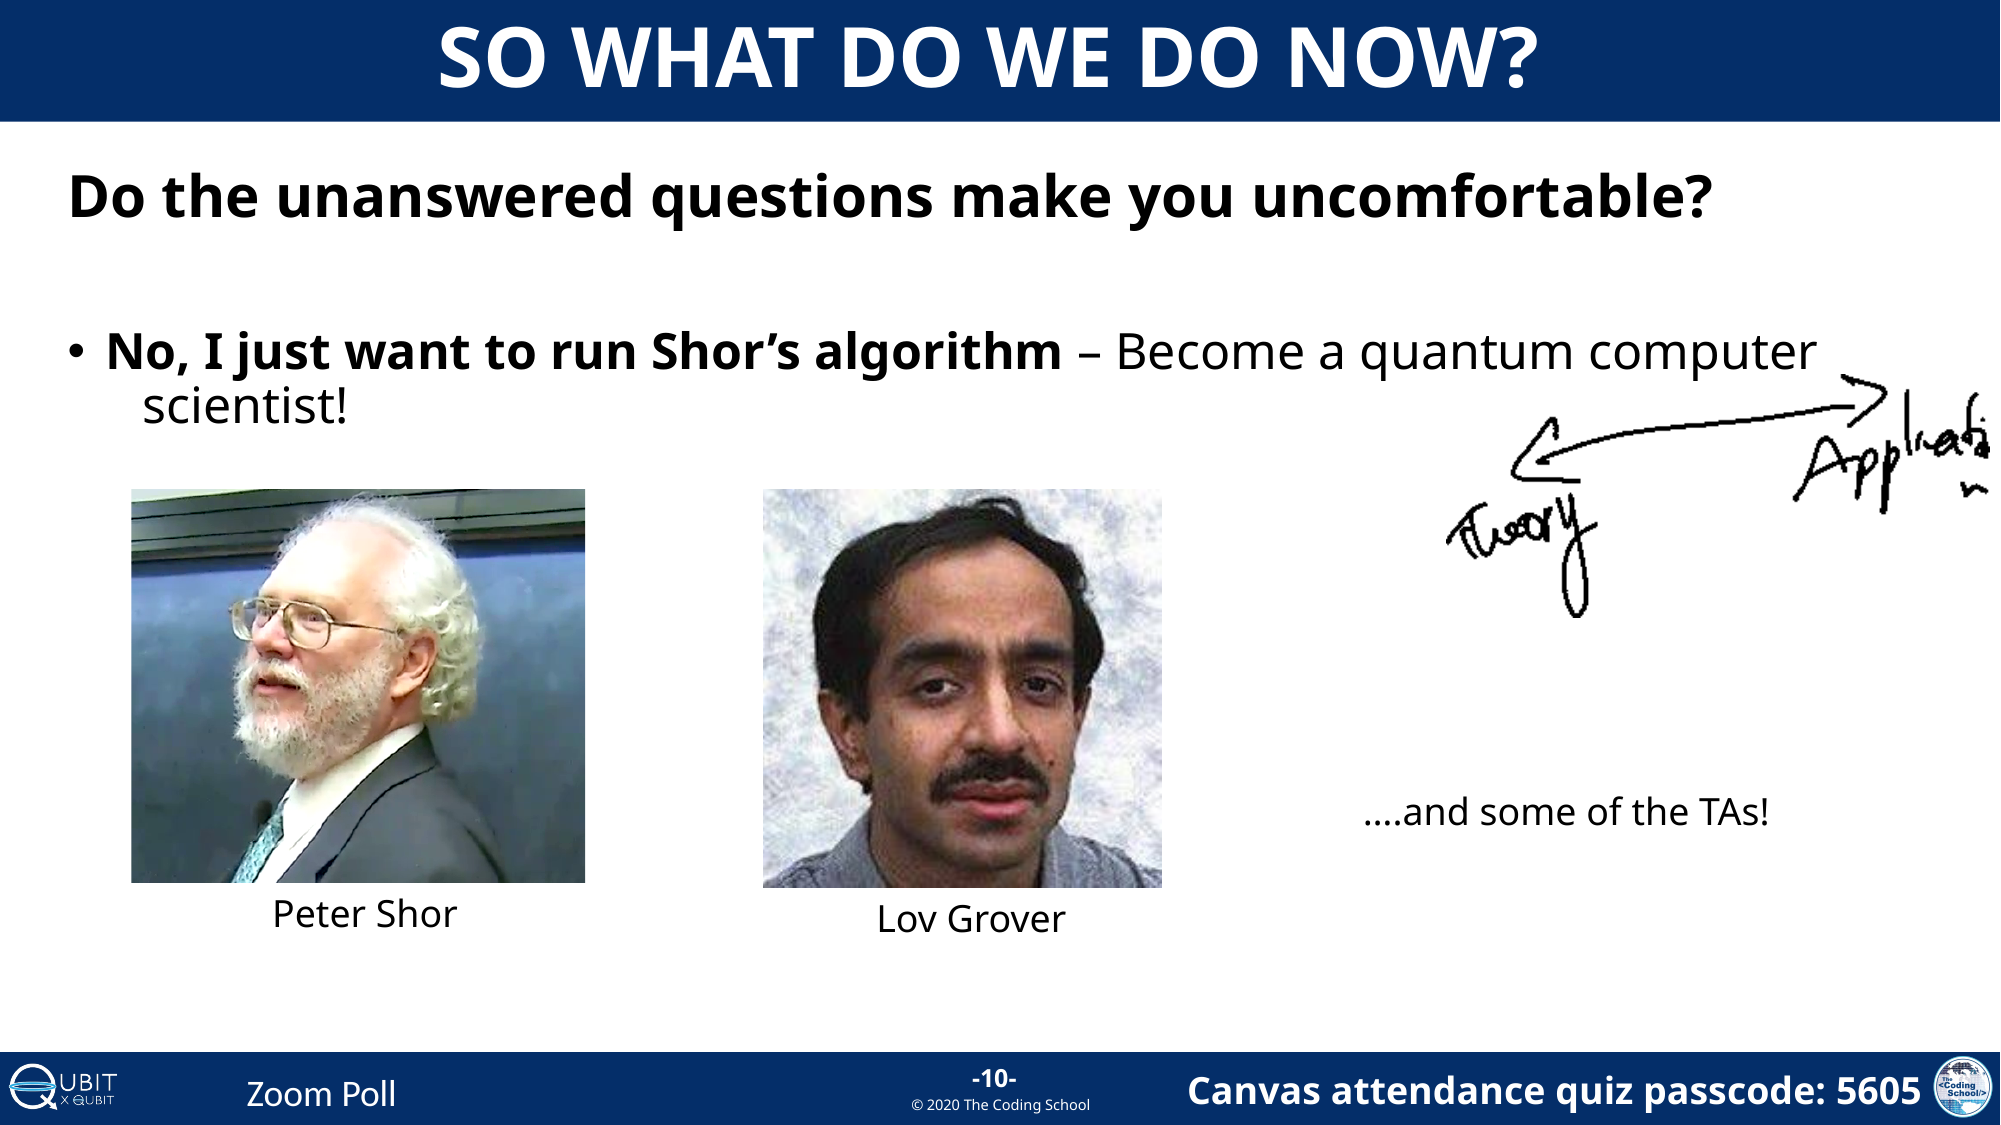

# SO what do we do now?
Do the unanswered questions make you uncomfortable?
No, I just want to run Shor’s algorithm – Become a quantum computer scientist!
….and some of the TAs!
Peter Shor
Lov Grover
-10-
Zoom Poll